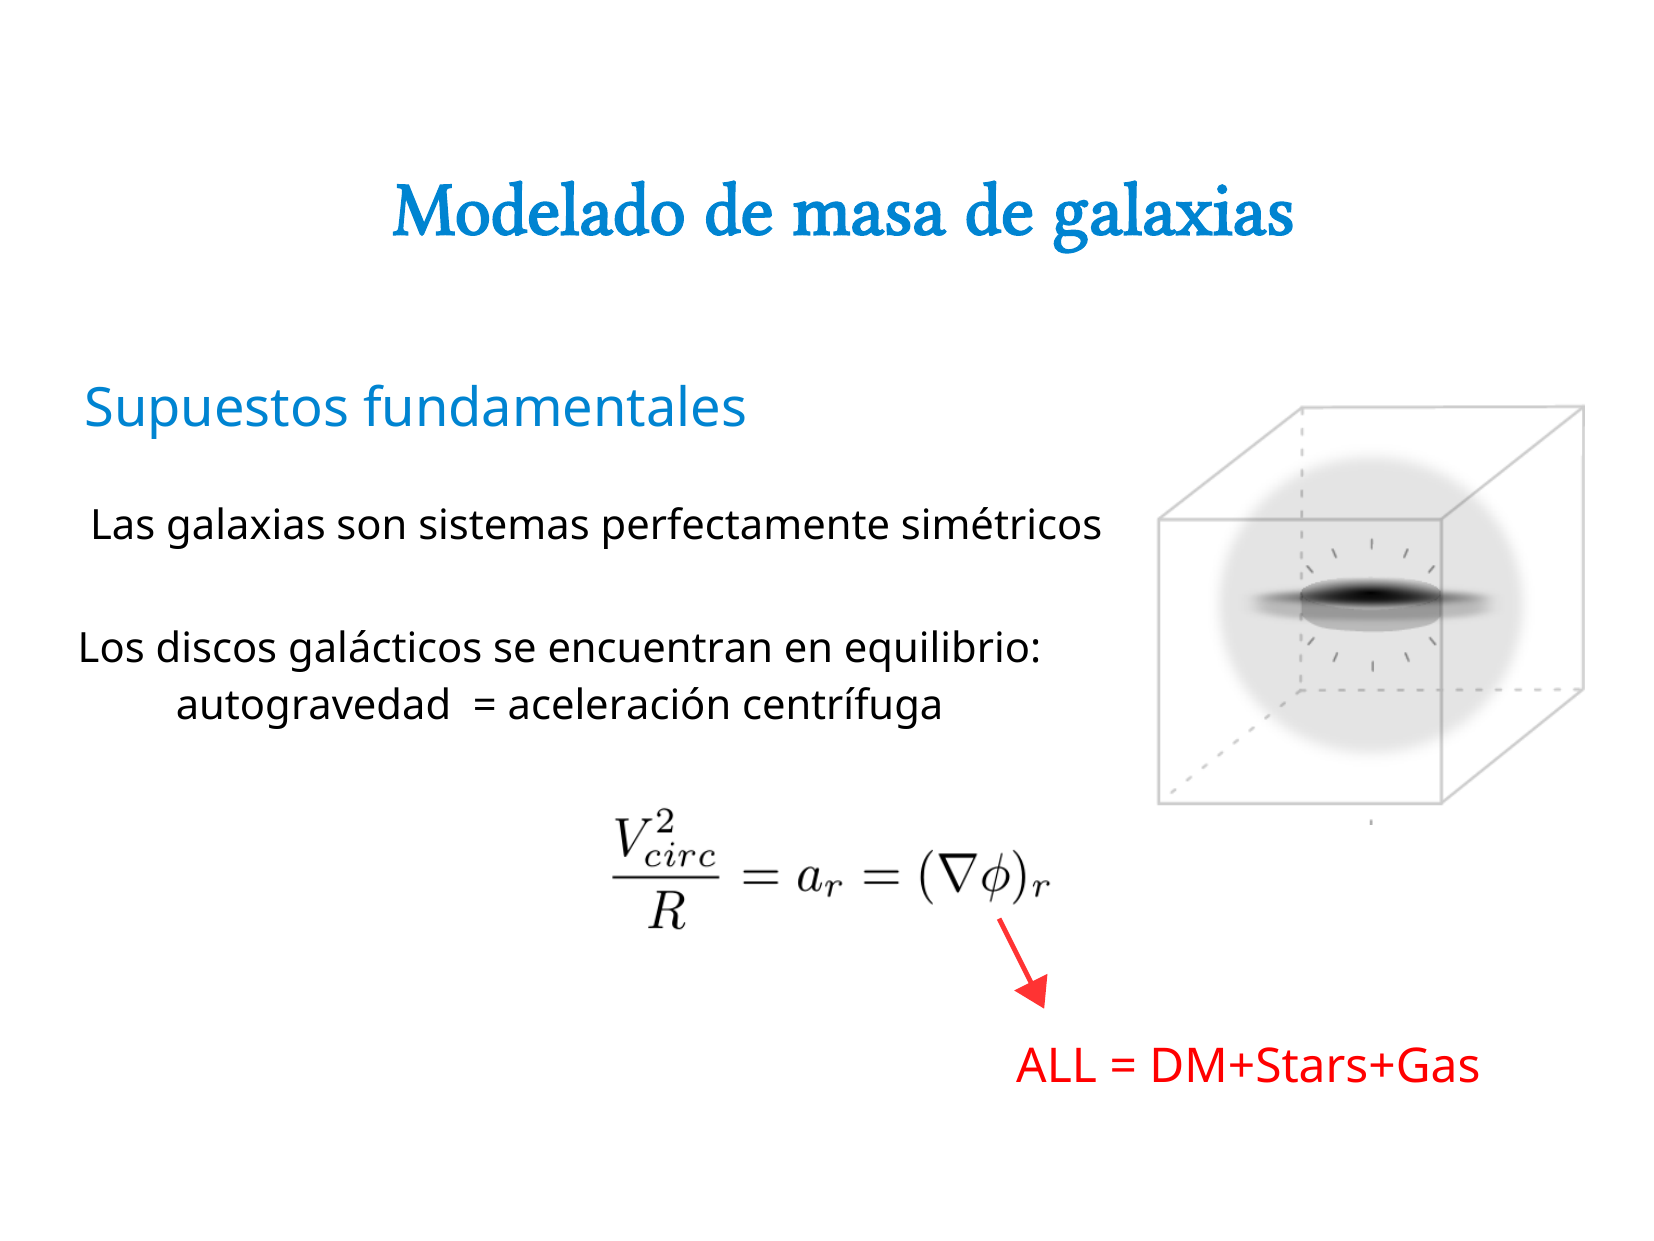

Modelado de masa de galaxias
Supuestos fundamentales
Las galaxias son sistemas perfectamente simétricos
# Los discos galácticos se encuentran en equilibrio: autogravedad = aceleración centrífuga
ALL = DM+Stars+Gas